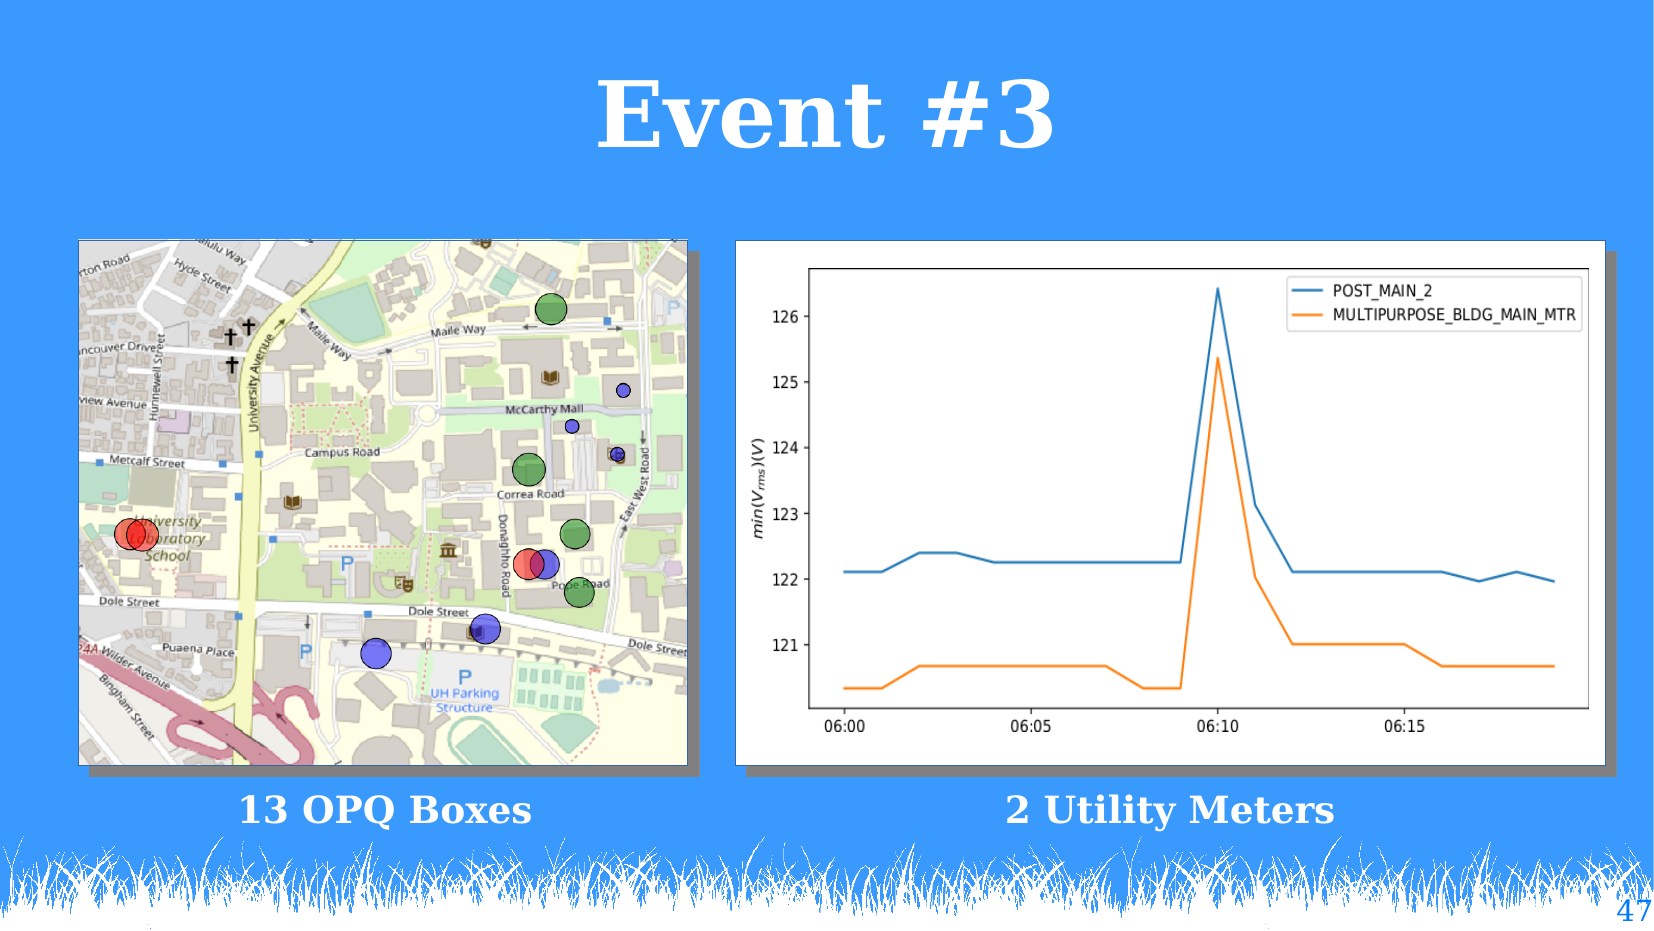

# Event #3
2 Utility Meters
13 OPQ Boxes
47